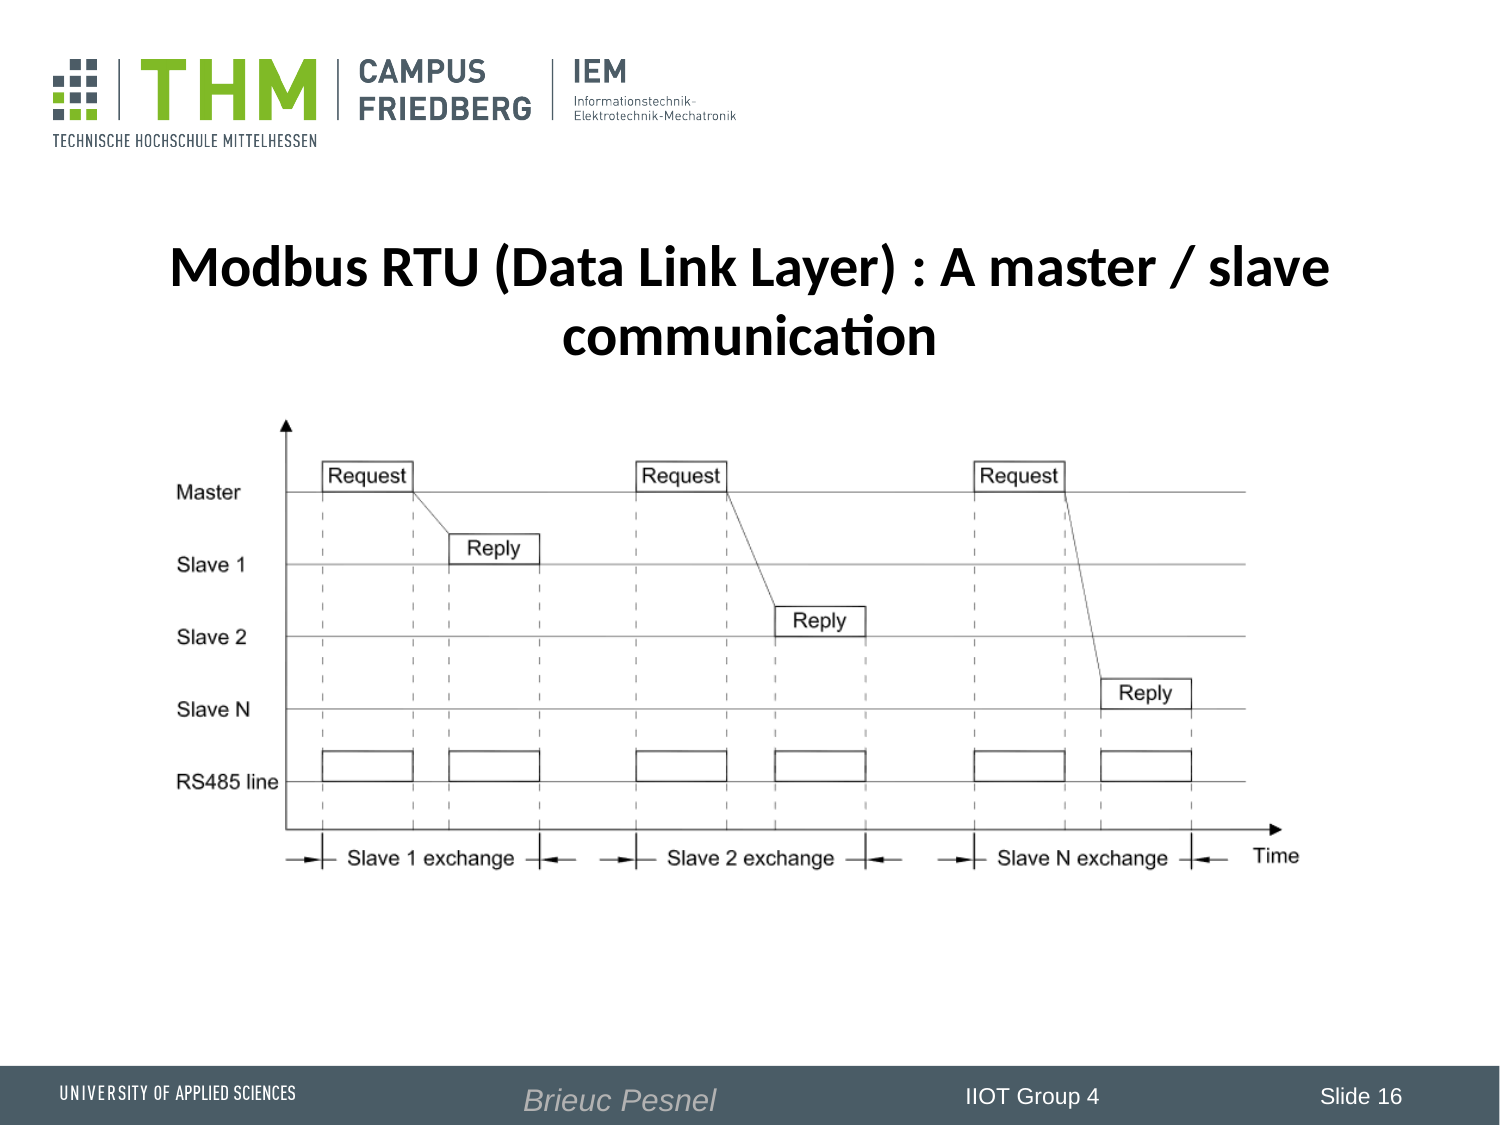

Modbus RTU (Data Link Layer) : A master / slave communication
Brieuc Pesnel